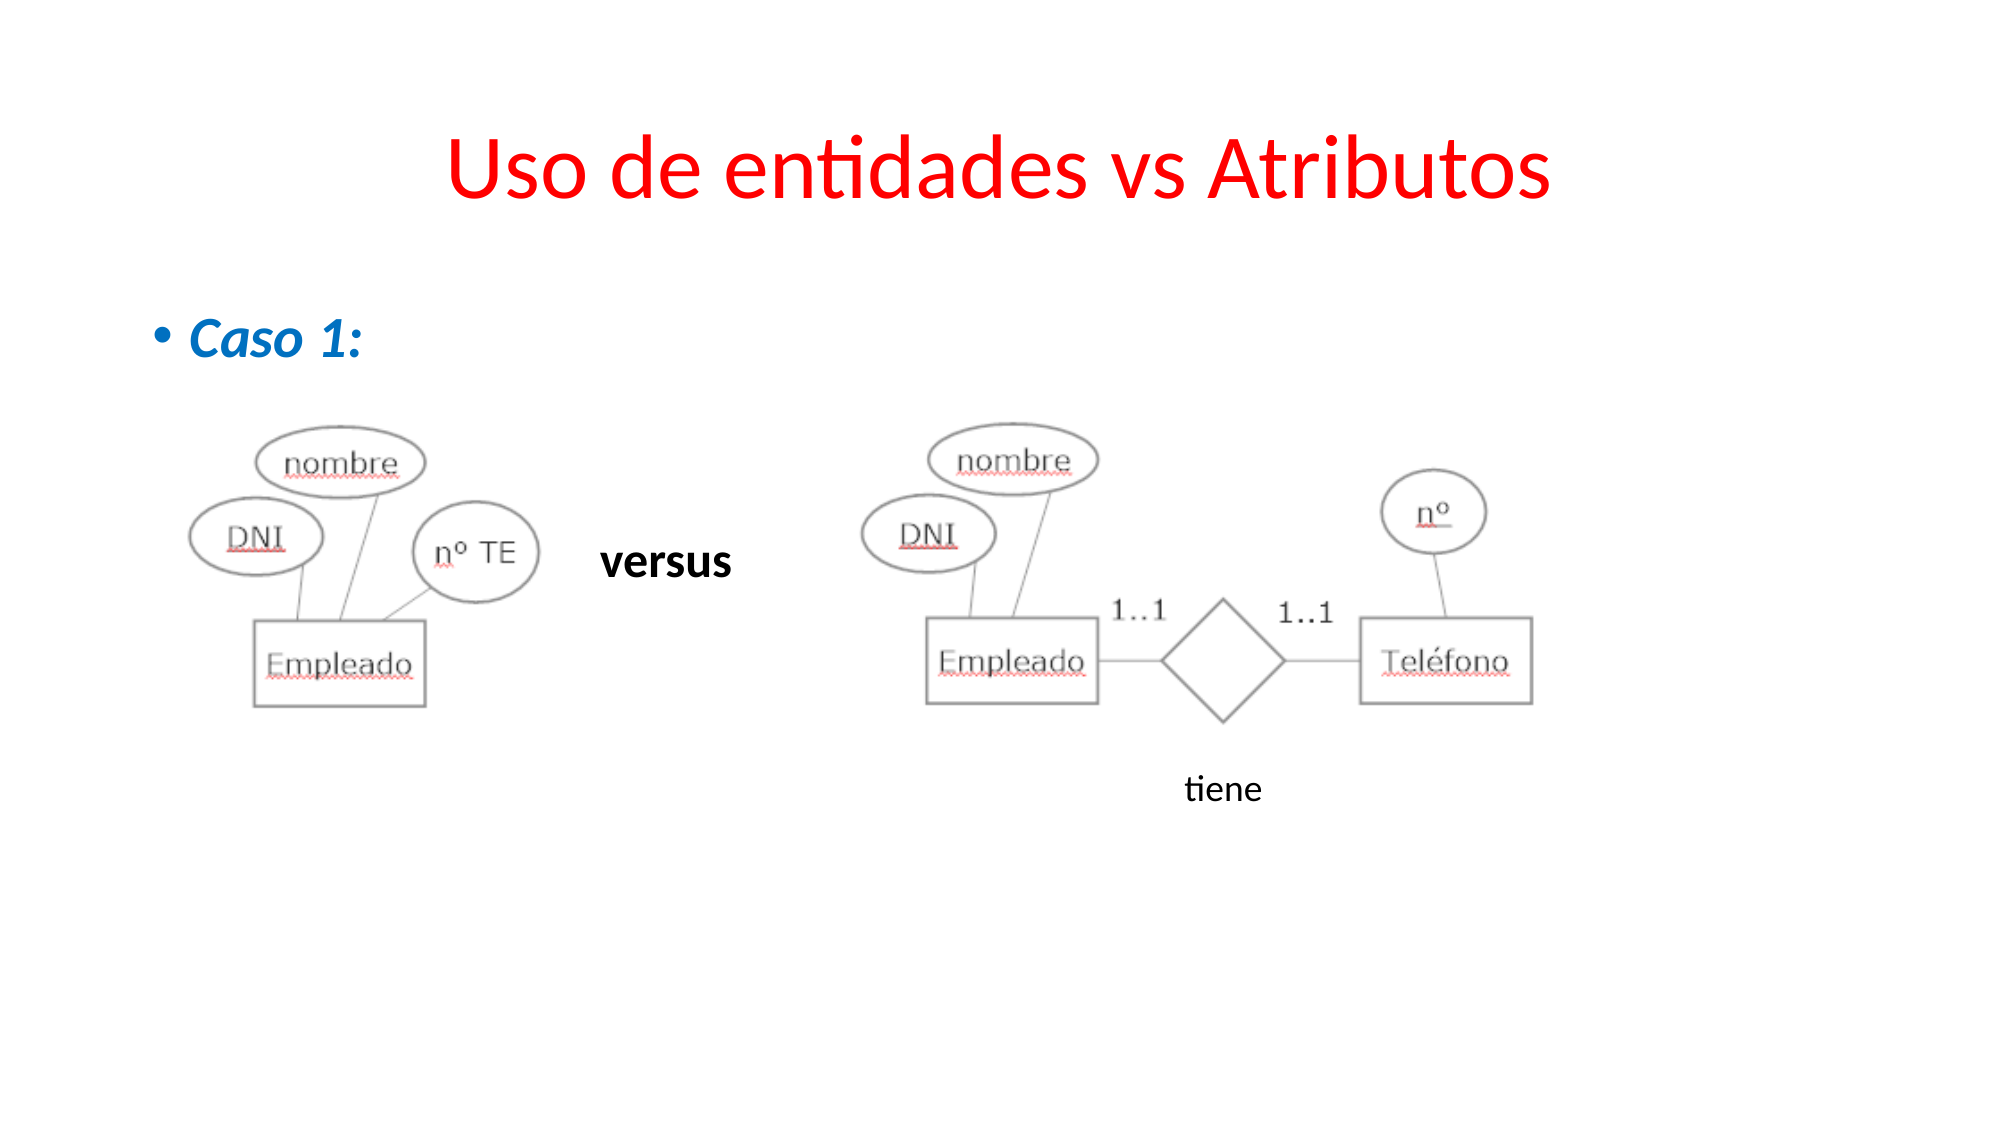

# Uso de entidades vs Atributos
Caso 1:
versus
tiene